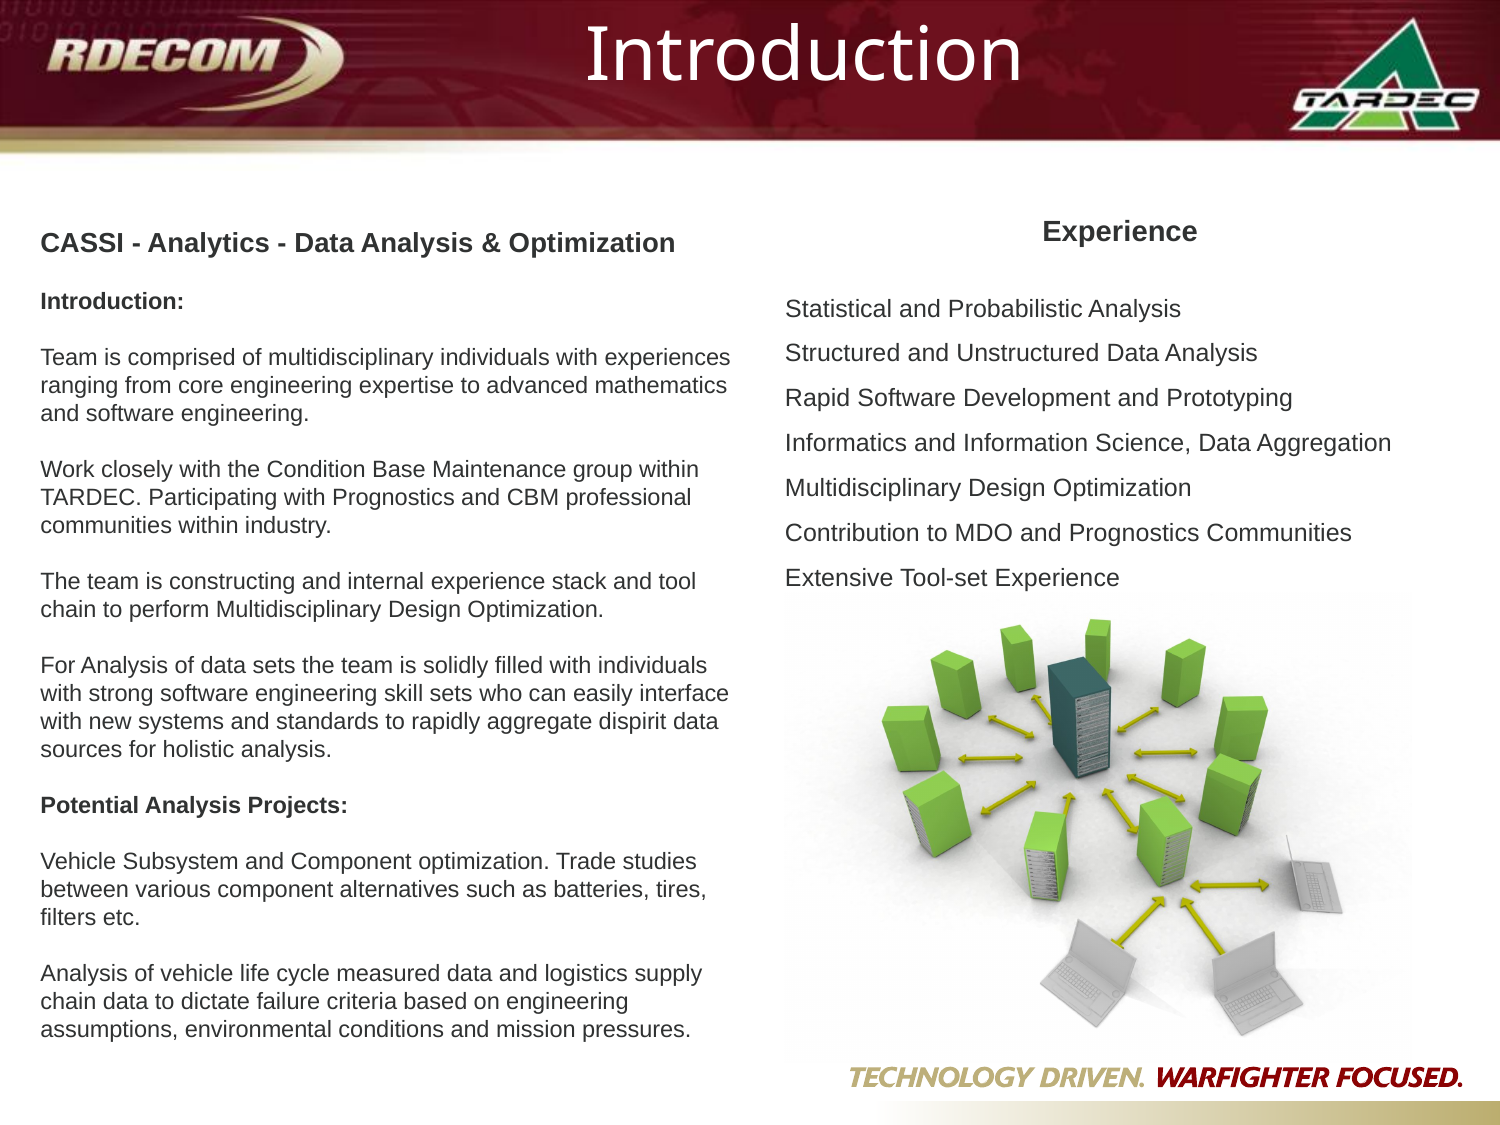

Introduction
Experience
 Statistical and Probabilistic Analysis
 Structured and Unstructured Data Analysis
 Rapid Software Development and Prototyping
 Informatics and Information Science, Data Aggregation
 Multidisciplinary Design Optimization
 Contribution to MDO and Prognostics Communities
 Extensive Tool-set Experience
# CASSI - Analytics - Data Analysis & Optimization
Introduction:
Team is comprised of multidisciplinary individuals with experiences ranging from core engineering expertise to advanced mathematics and software engineering.
Work closely with the Condition Base Maintenance group within TARDEC. Participating with Prognostics and CBM professional communities within industry.
The team is constructing and internal experience stack and tool chain to perform Multidisciplinary Design Optimization.
For Analysis of data sets the team is solidly filled with individuals with strong software engineering skill sets who can easily interface with new systems and standards to rapidly aggregate dispirit data sources for holistic analysis.
Potential Analysis Projects:
Vehicle Subsystem and Component optimization. Trade studies between various component alternatives such as batteries, tires, filters etc.
Analysis of vehicle life cycle measured data and logistics supply chain data to dictate failure criteria based on engineering assumptions, environmental conditions and mission pressures.